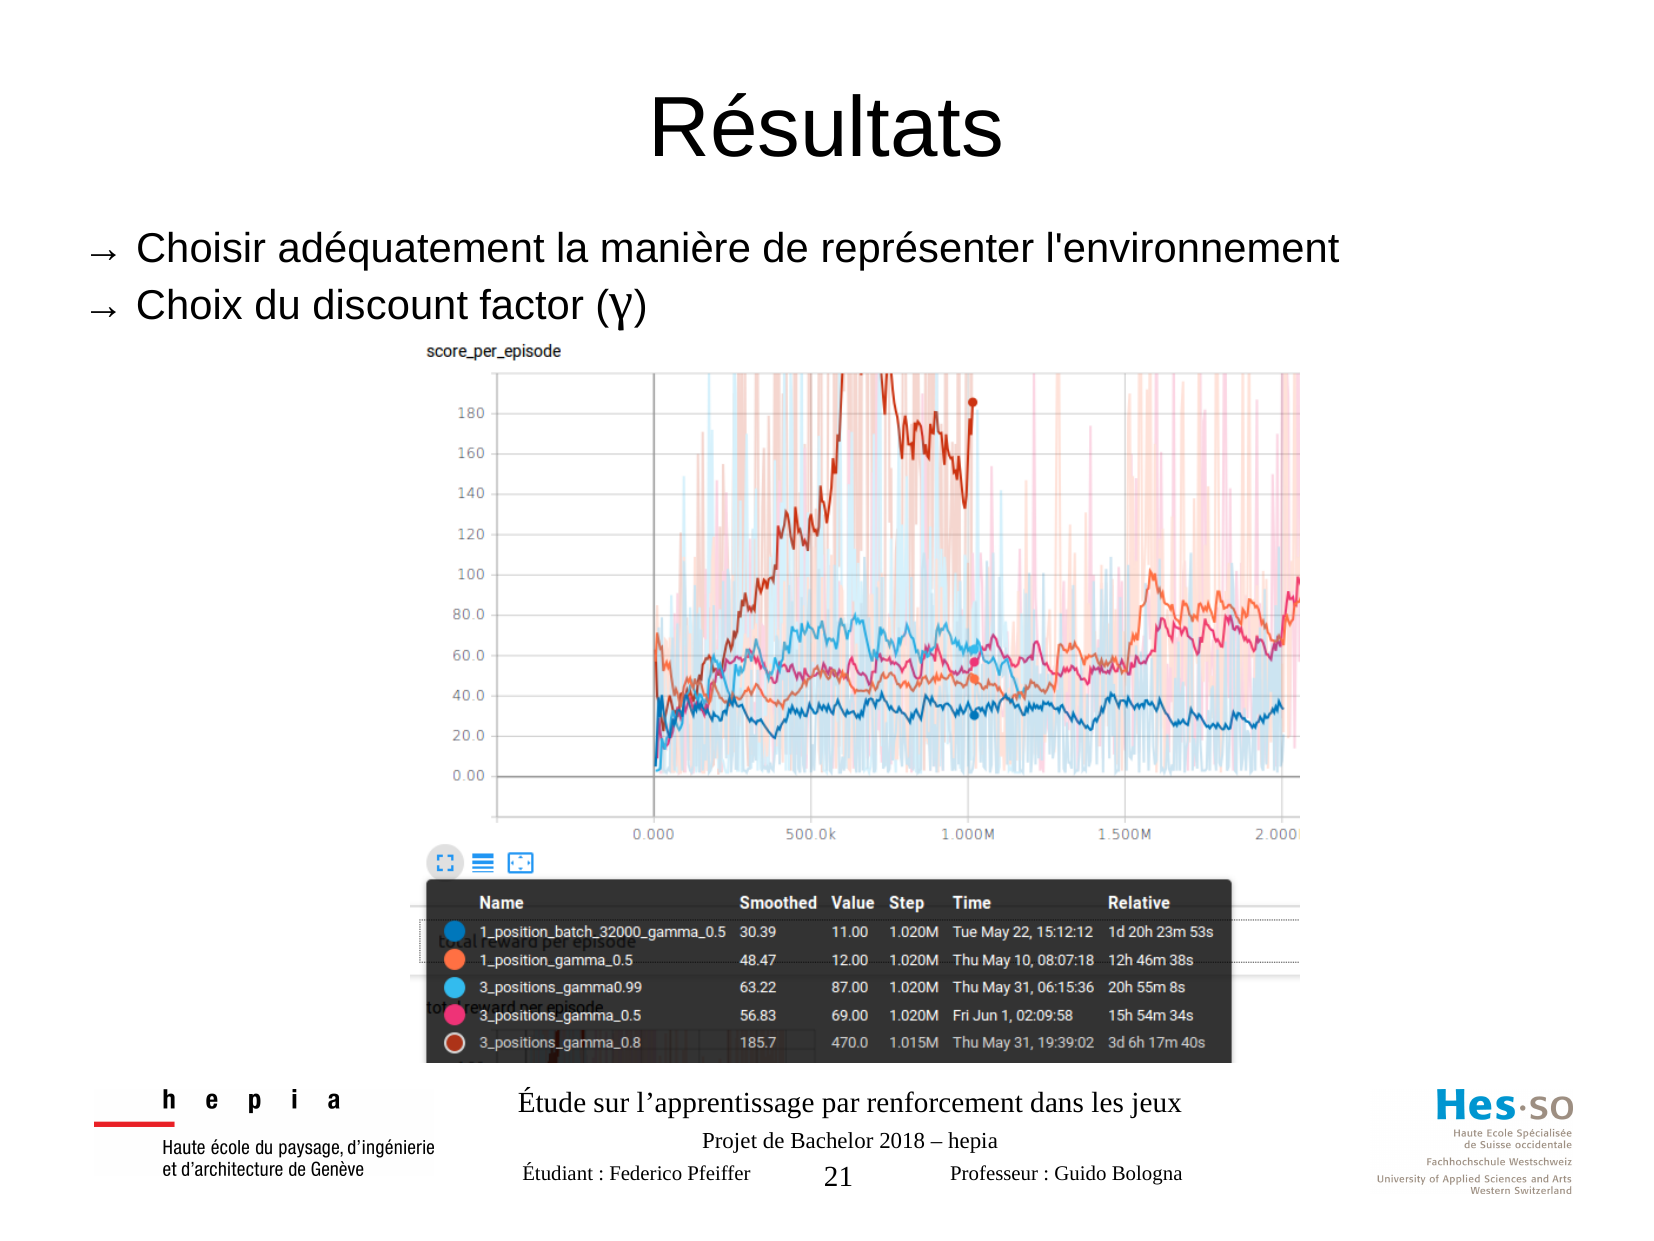

# Résultats
→ Choisir adéquatement la manière de représenter l'environnement
→ Choix du discount factor (γ)
21